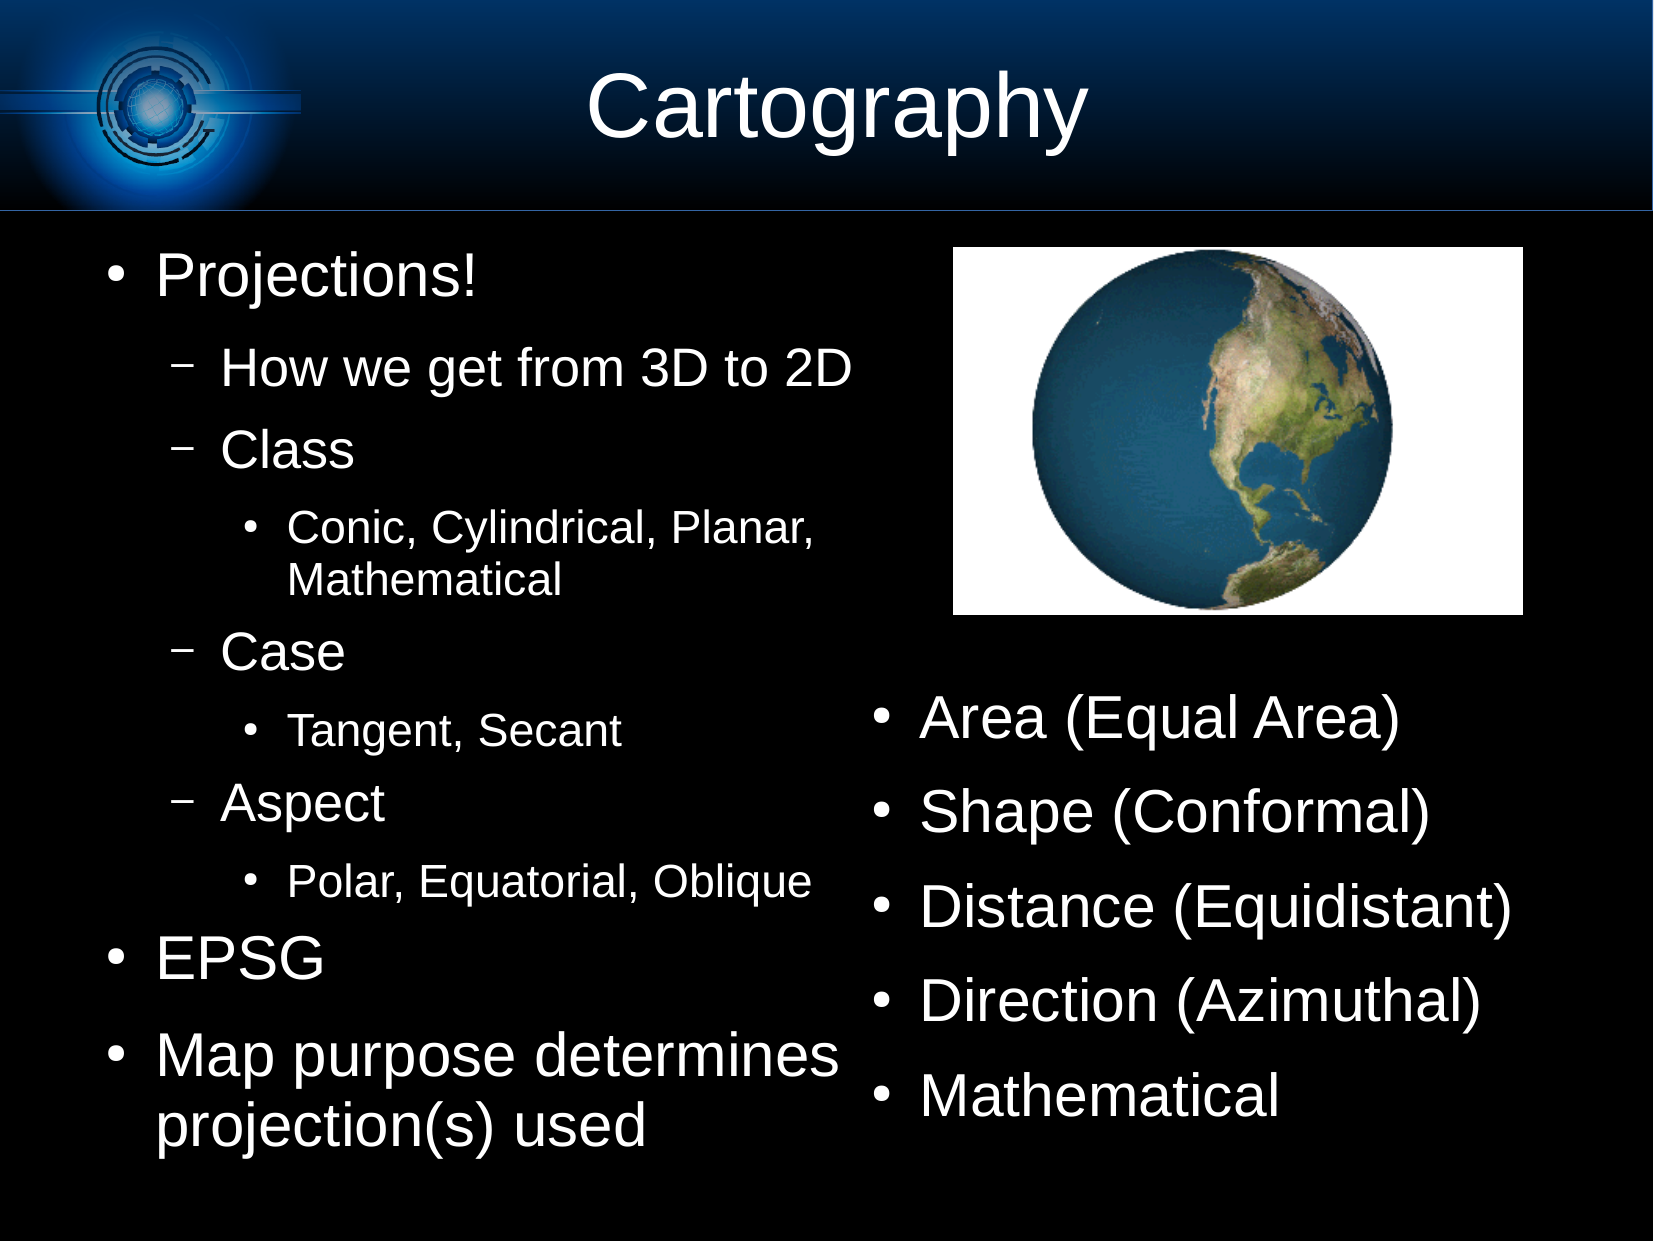

# Cartography
Projections!
How we get from 3D to 2D
Class
Conic, Cylindrical, Planar, Mathematical
Case
Tangent, Secant
Aspect
Polar, Equatorial, Oblique
EPSG
Map purpose determines projection(s) used
Area (Equal Area)
Shape (Conformal)
Distance (Equidistant)
Direction (Azimuthal)
Mathematical